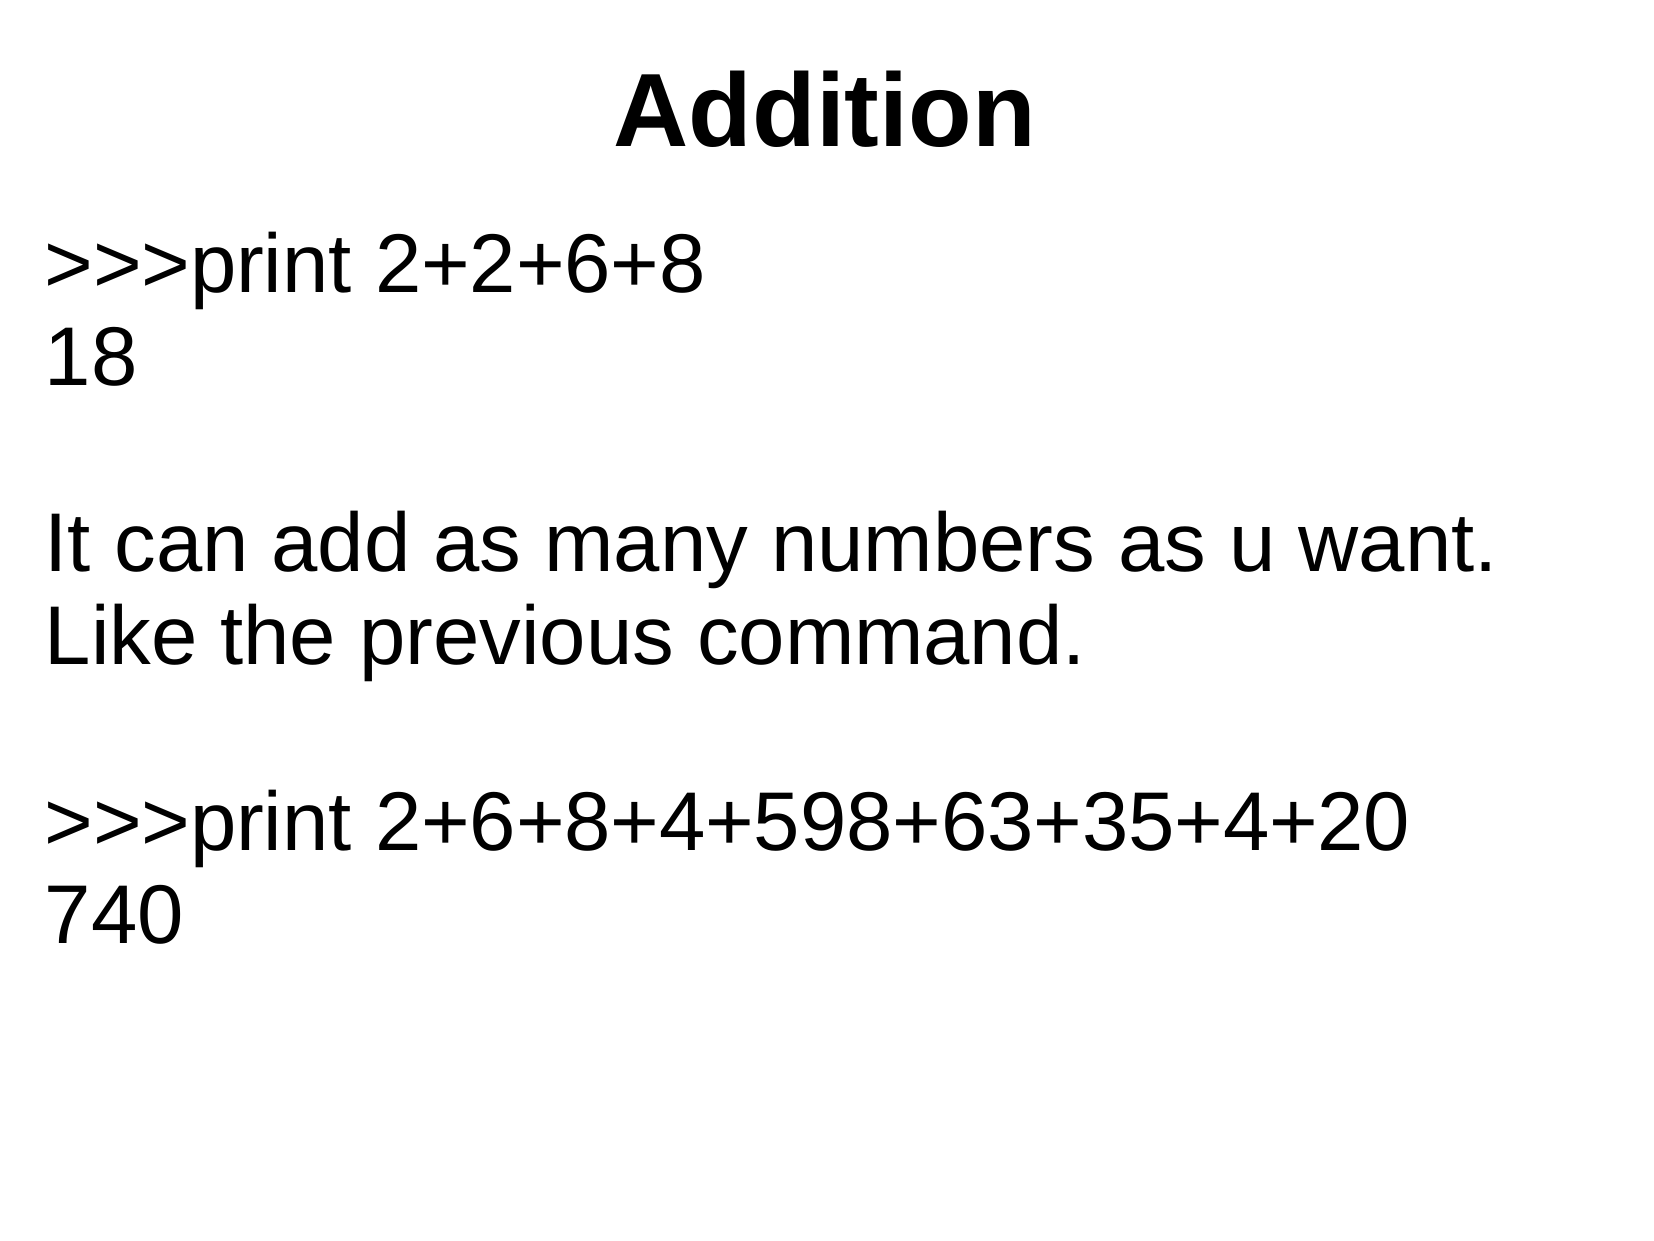

Addition
>>>print 2+2+6+8
18
It can add as many numbers as u want. Like the previous command.
>>>print 2+6+8+4+598+63+35+4+20
740